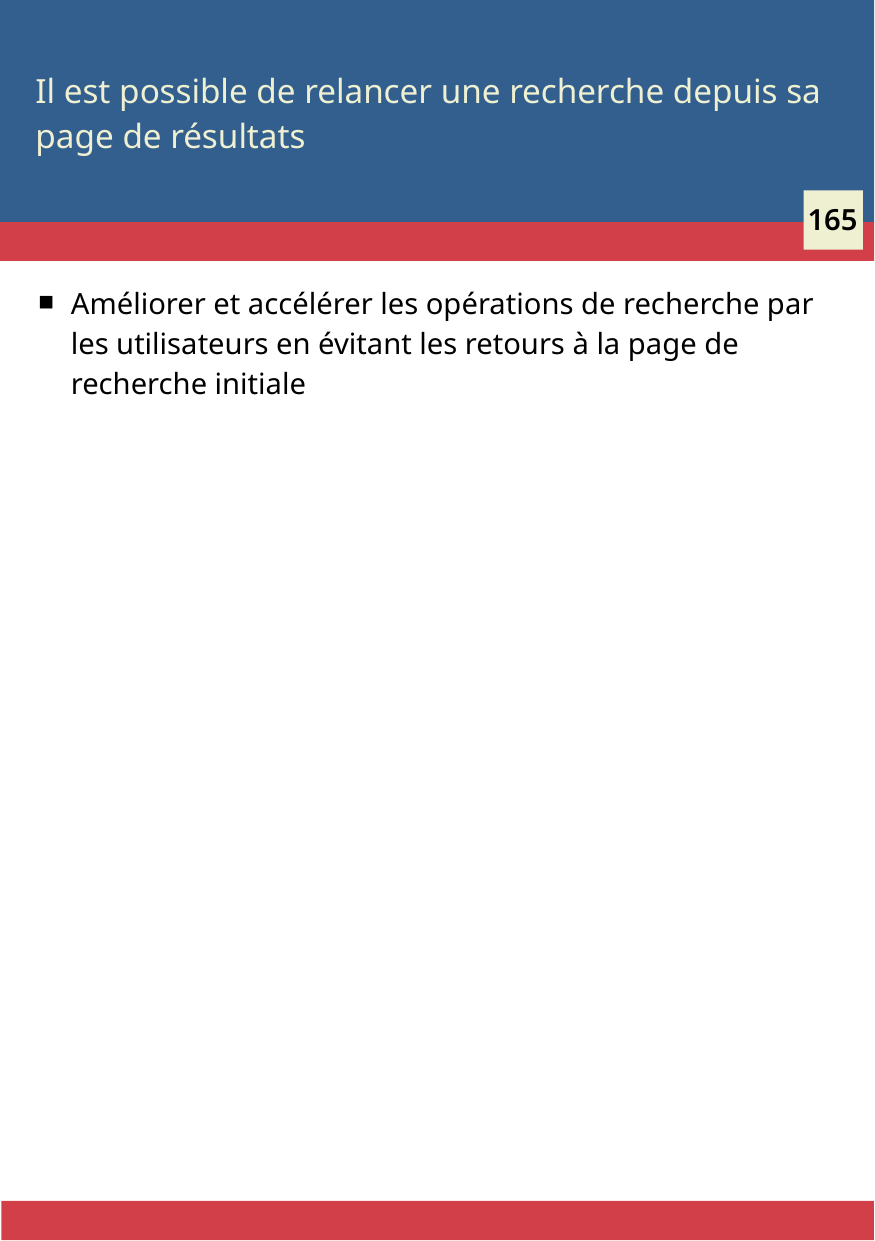

# Il est possible de relancer une recherche depuis sa page de résultats
165
Améliorer et accélérer les opérations de recherche par les utilisateurs en évitant les retours à la page de recherche initiale